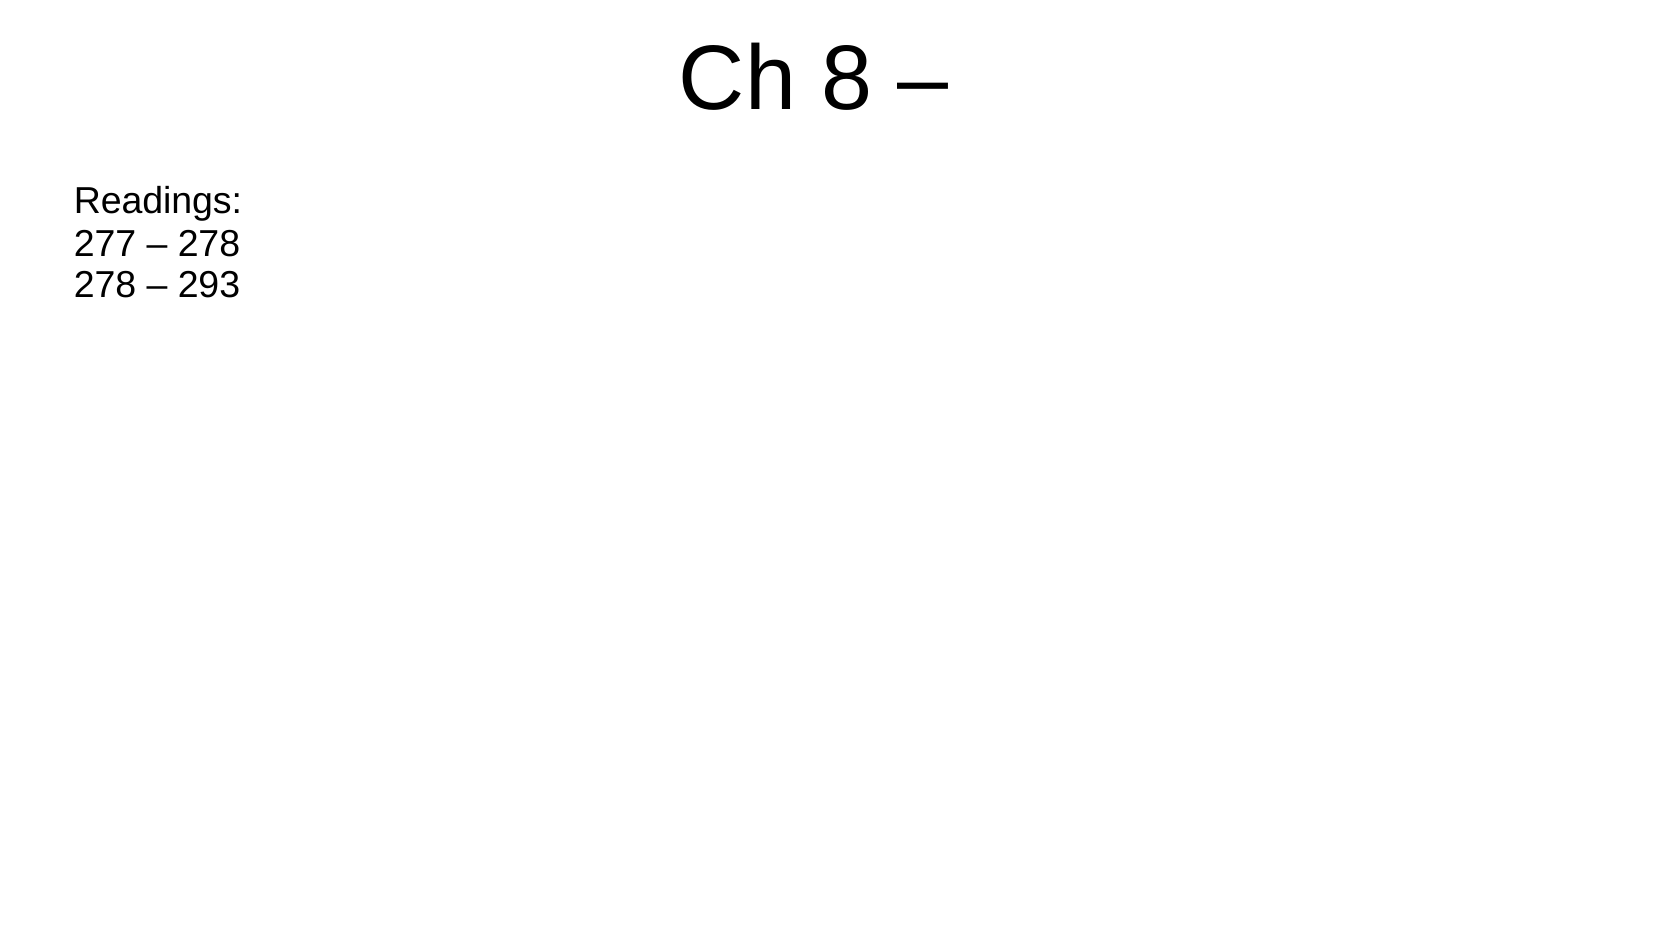

# Ch 8 –
Readings:
277 – 278
278 – 293